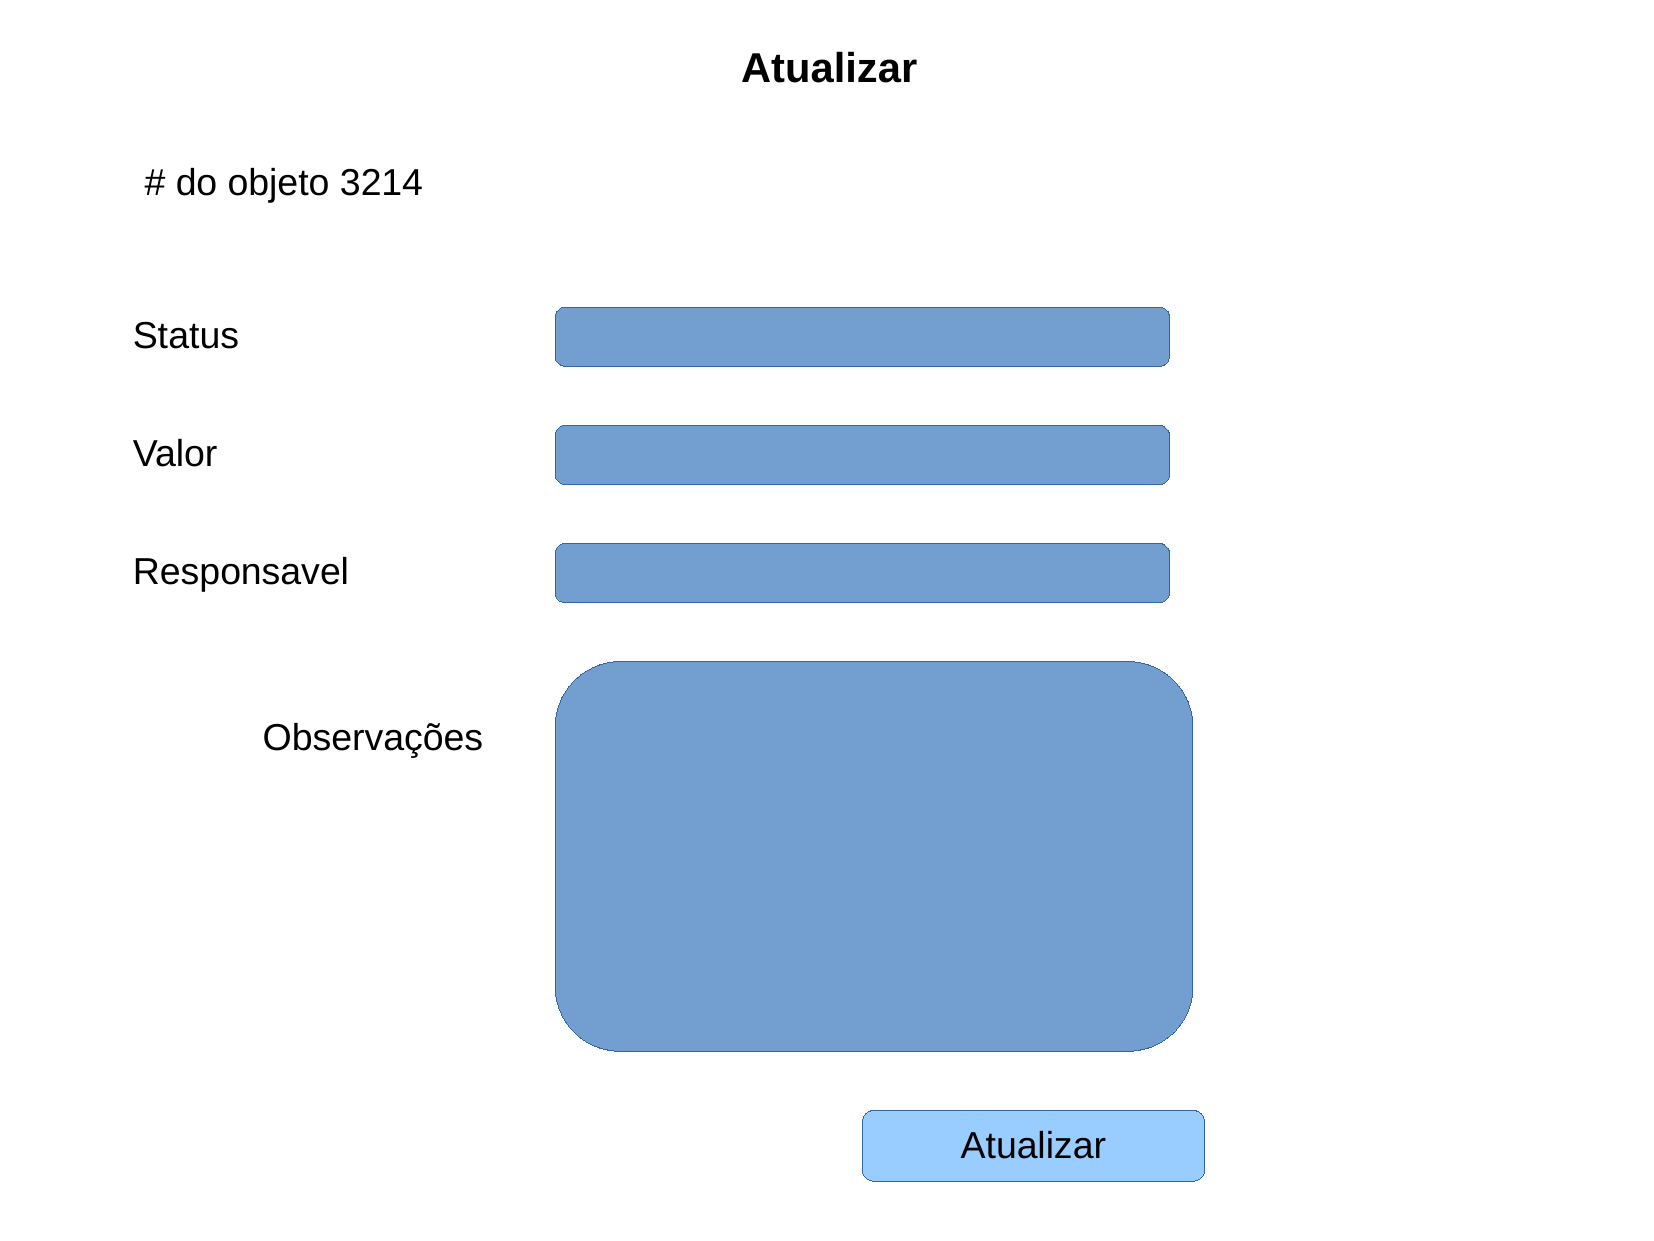

Atualizar
# do objeto 3214
Status
Valor
Responsavel
Observações
Atualizar